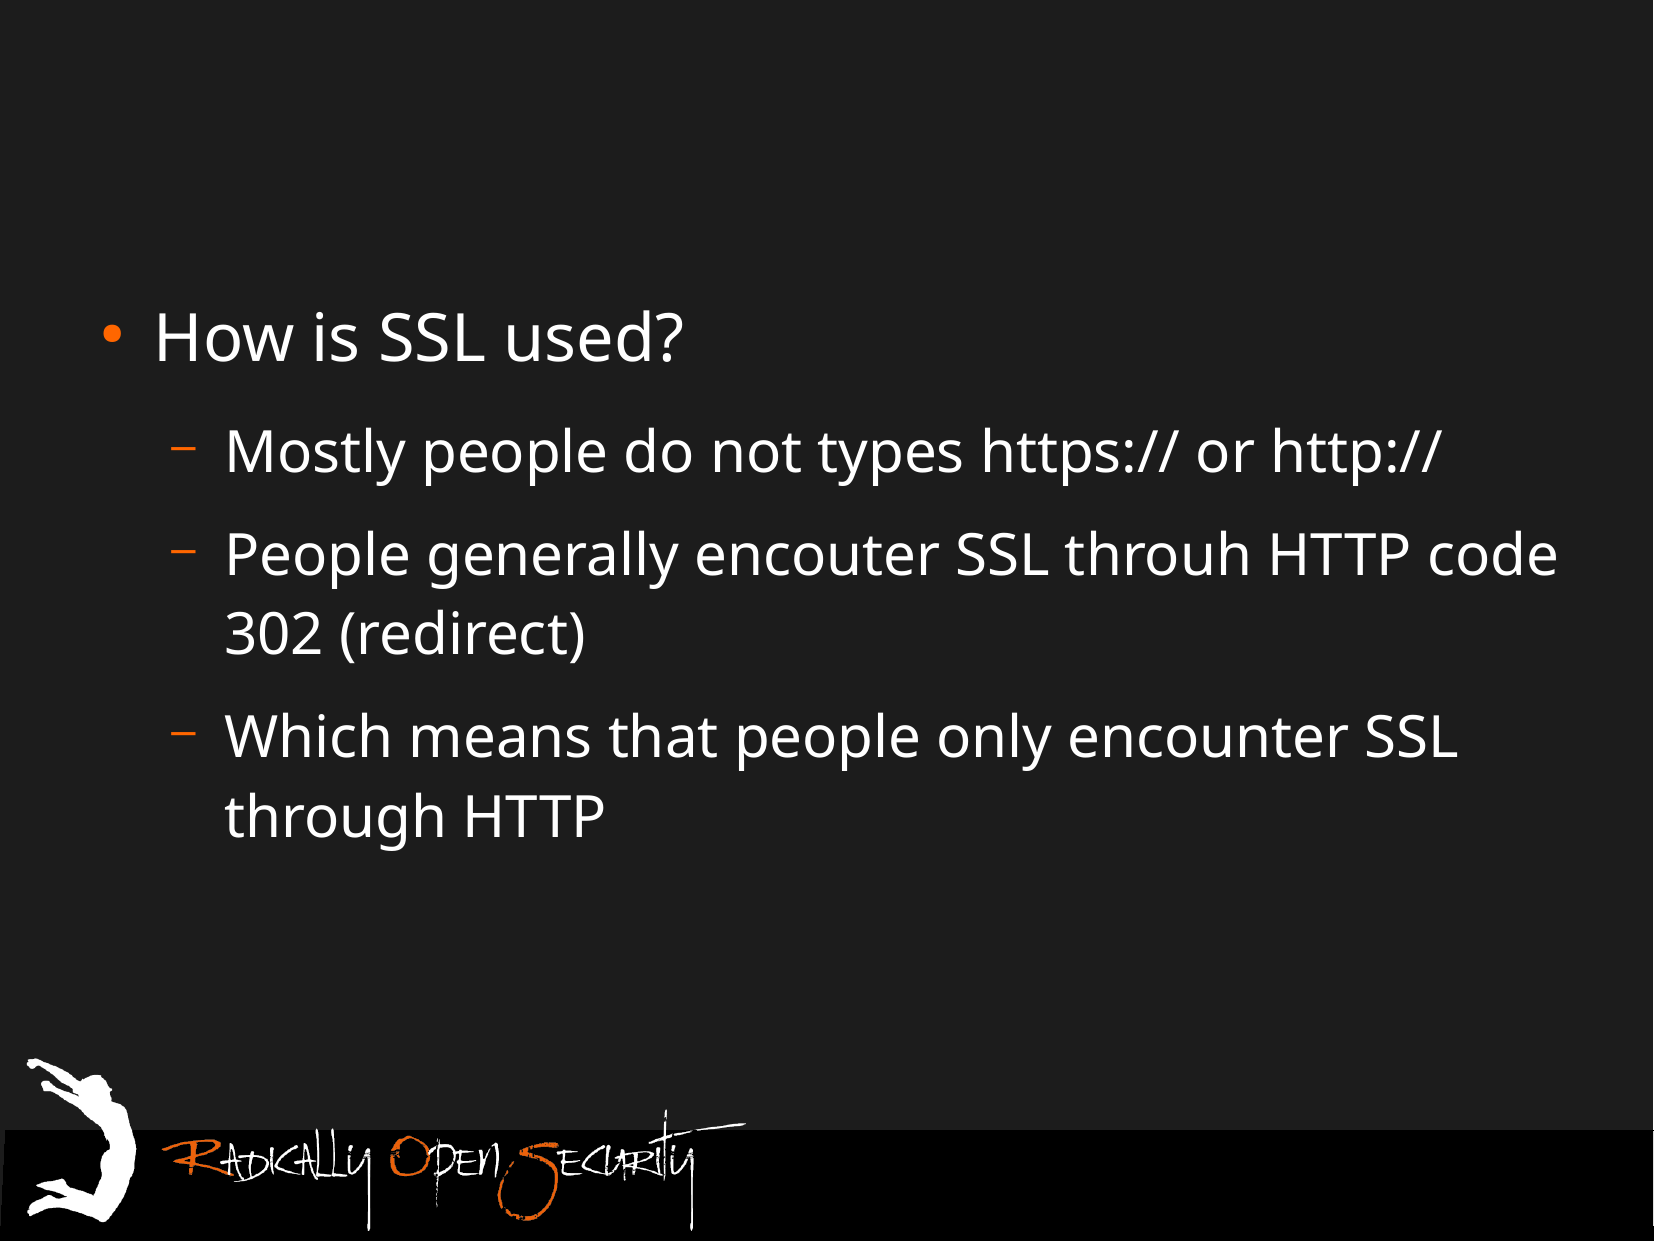

#
How is SSL used?
Mostly people do not types https:// or http://
People generally encouter SSL throuh HTTP code 302 (redirect)
Which means that people only encounter SSL through HTTP